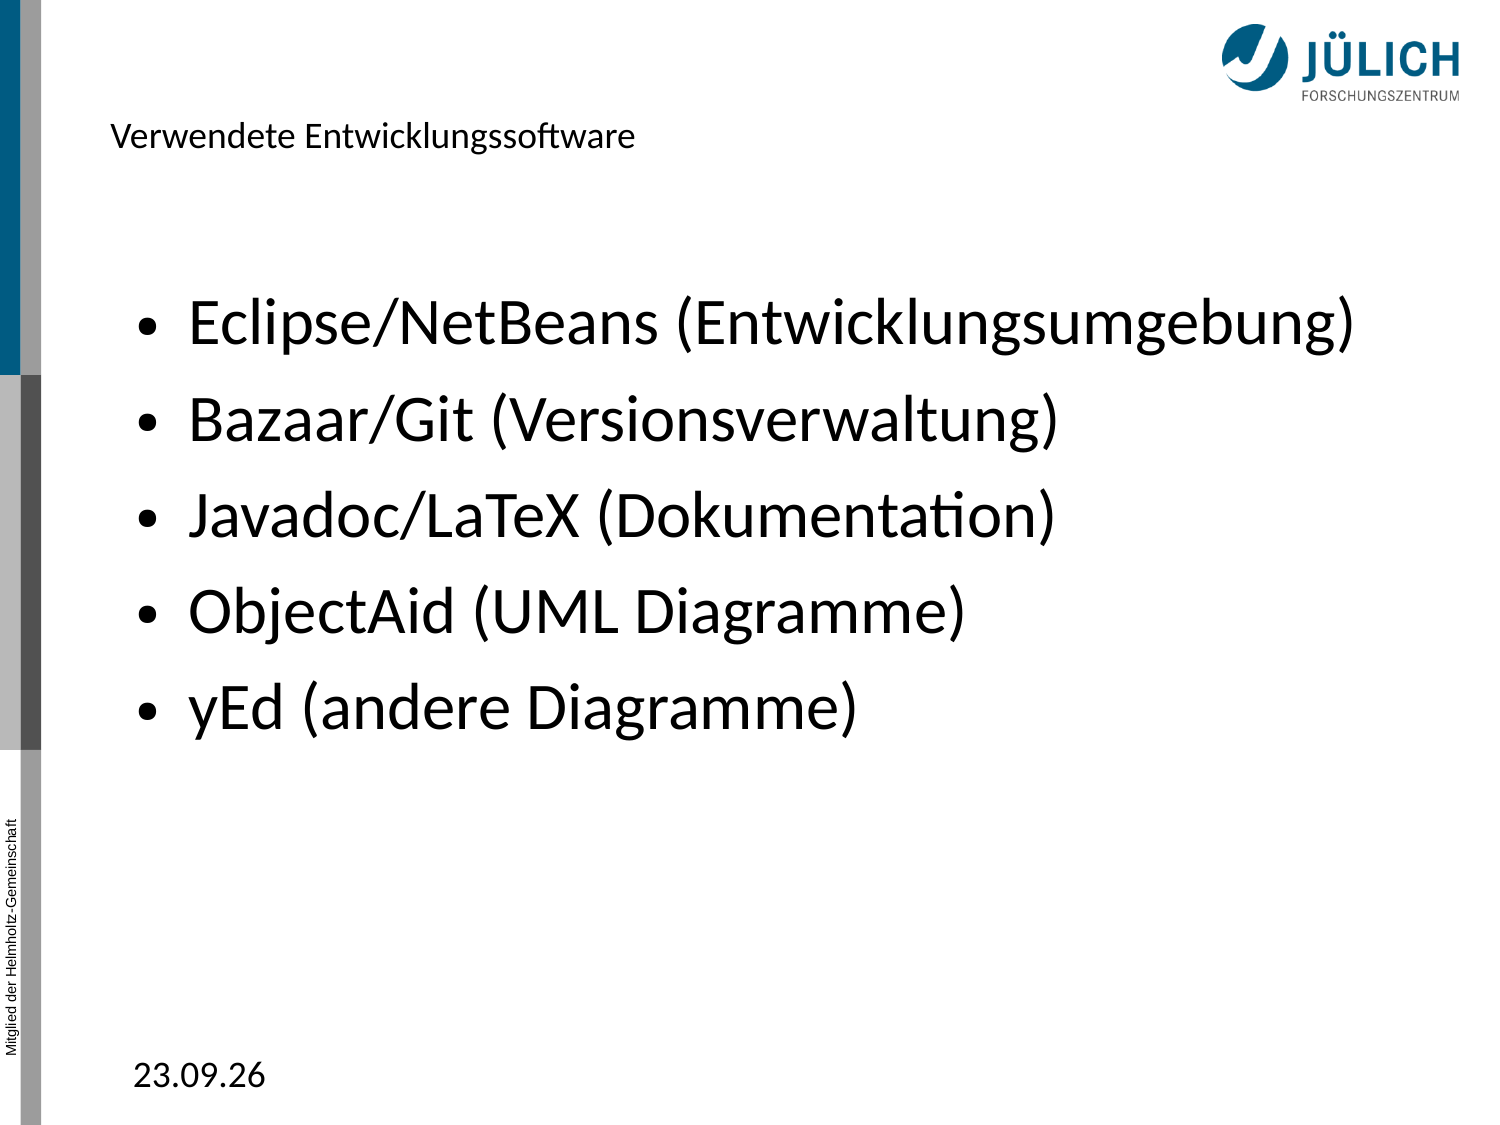

# Verwendete Entwicklungssoftware
Eclipse/NetBeans (Entwicklungsumgebung)
Bazaar/Git (Versionsverwaltung)
Javadoc/LaTeX (Dokumentation)
ObjectAid (UML Diagramme)
yEd (andere Diagramme)